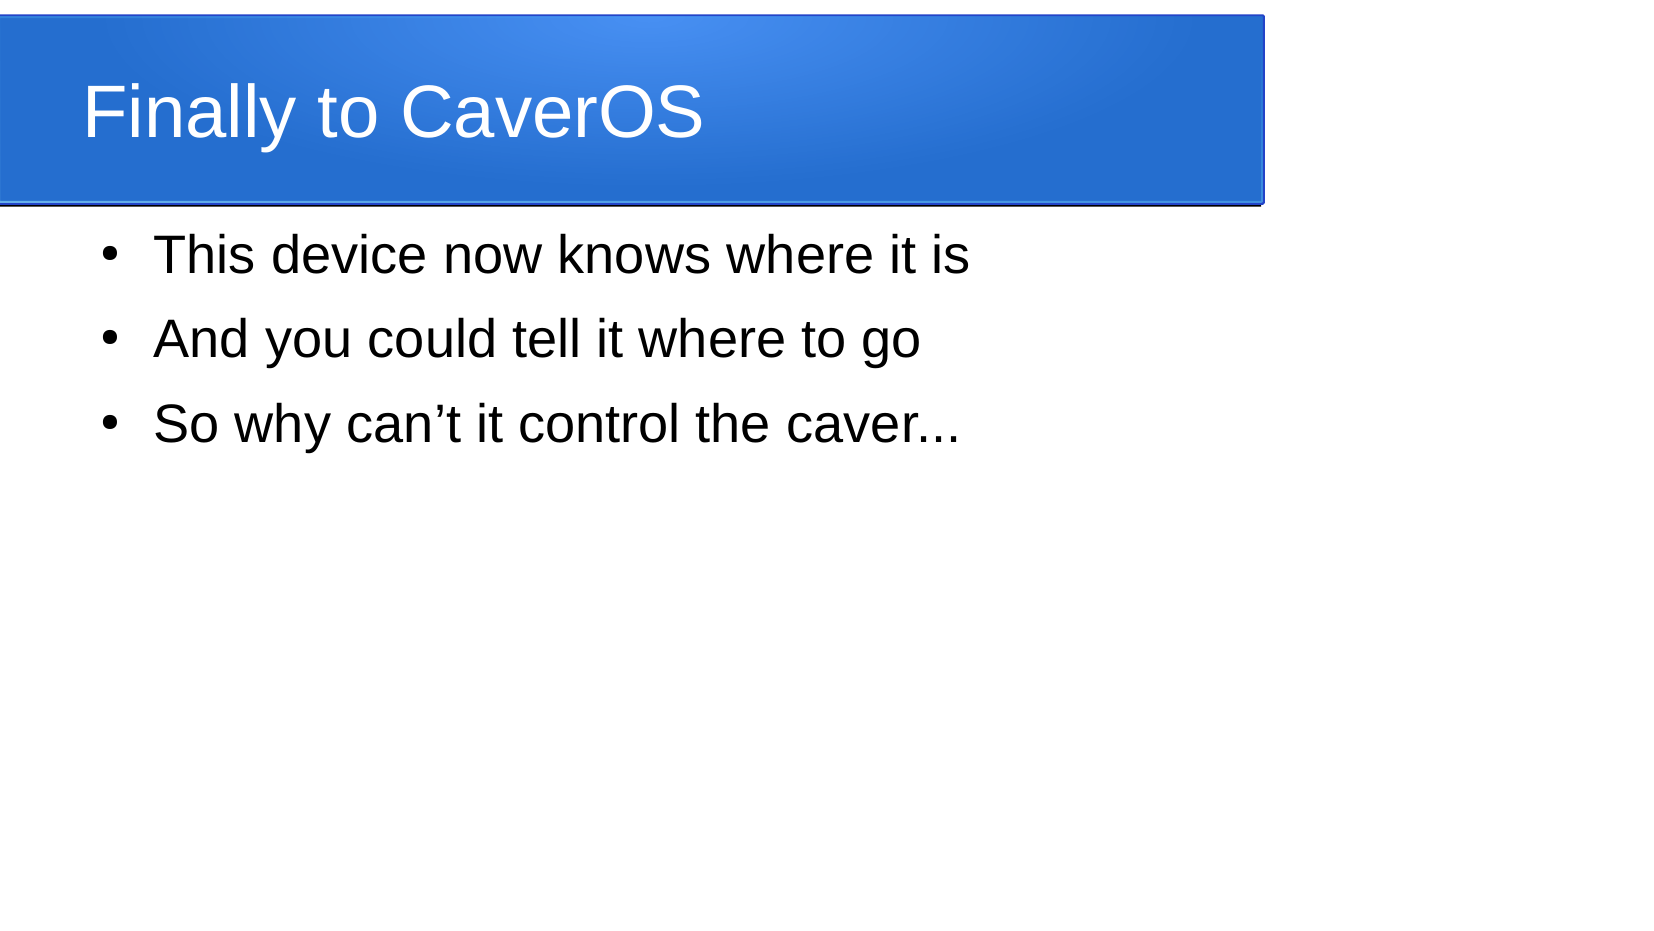

# Finally to CaverOS
This device now knows where it is
And you could tell it where to go
So why can’t it control the caver...